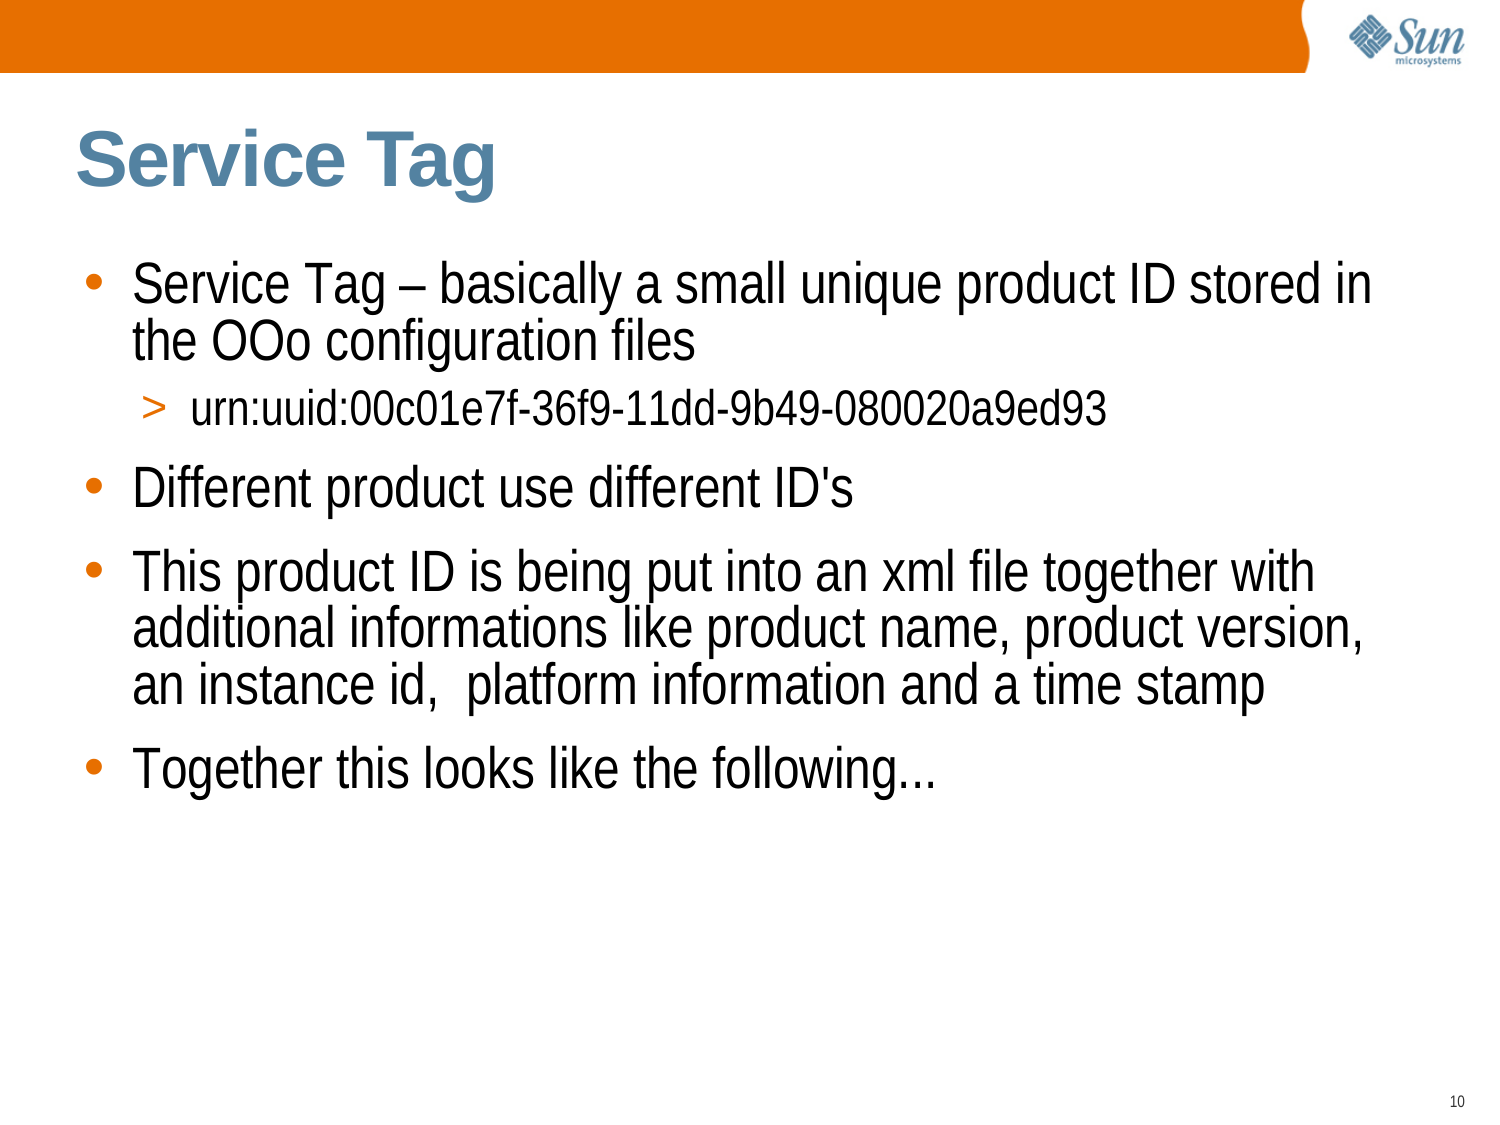

# Service Tag
Service Tag – basically a small unique product ID stored in the OOo configuration files
urn:uuid:00c01e7f-36f9-11dd-9b49-080020a9ed93
Different product use different ID's
This product ID is being put into an xml file together with additional informations like product name, product version, an instance id, platform information and a time stamp
Together this looks like the following...